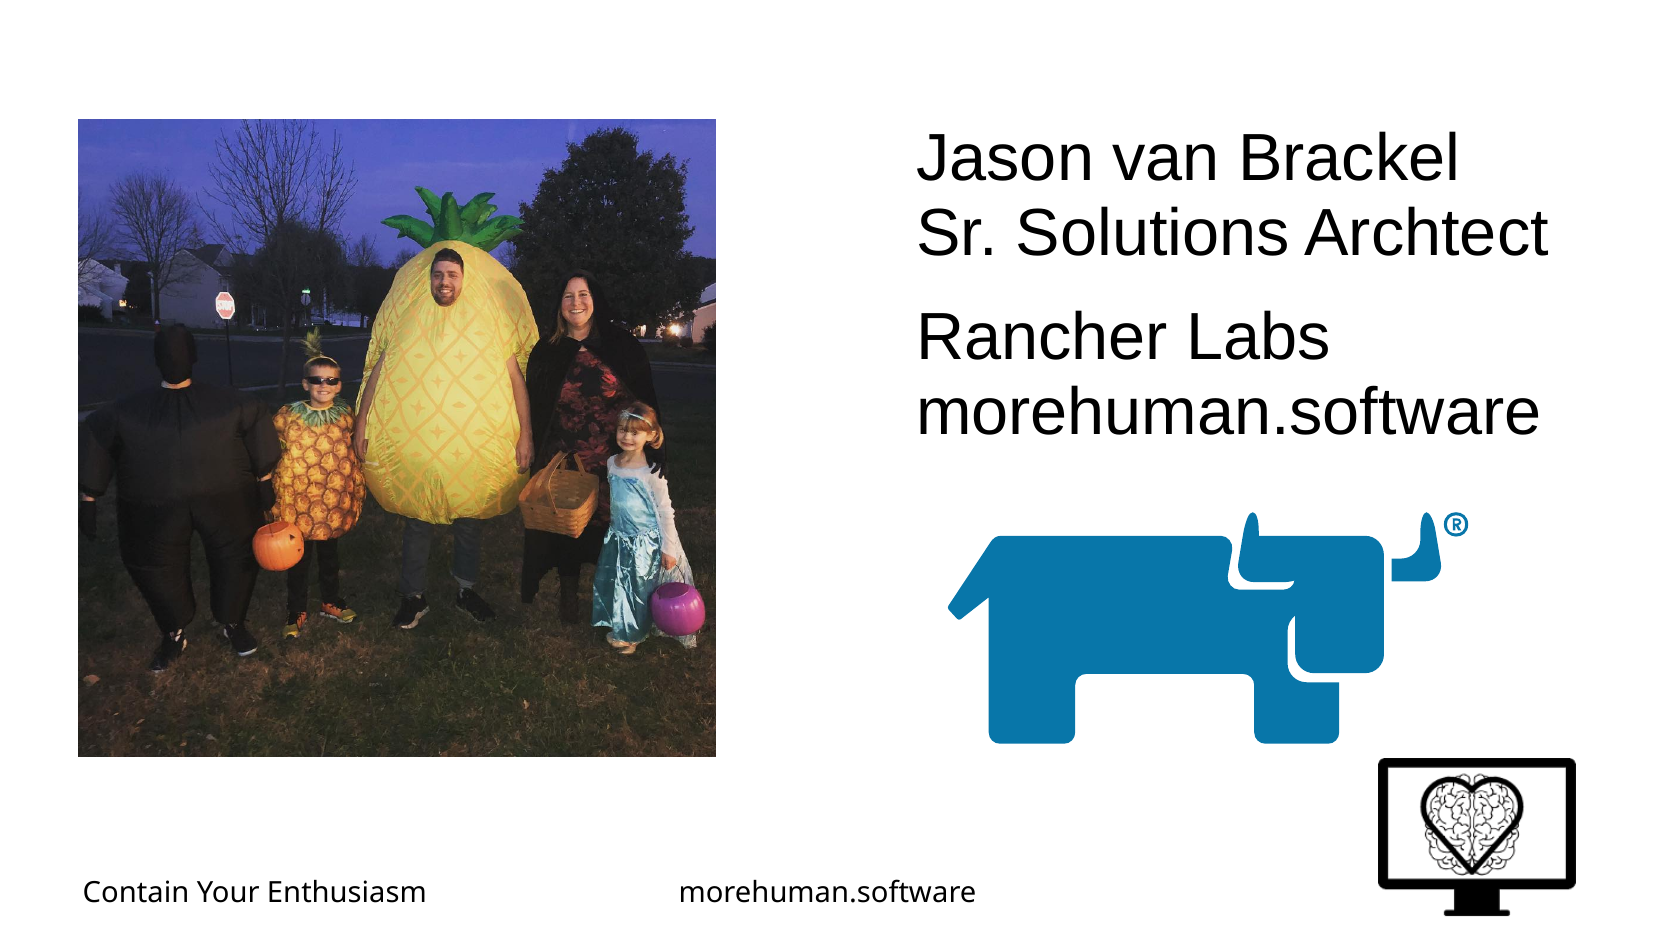

#
Jason van Brackel
Sr. Solutions Archtect
Rancher Labs
morehuman.software